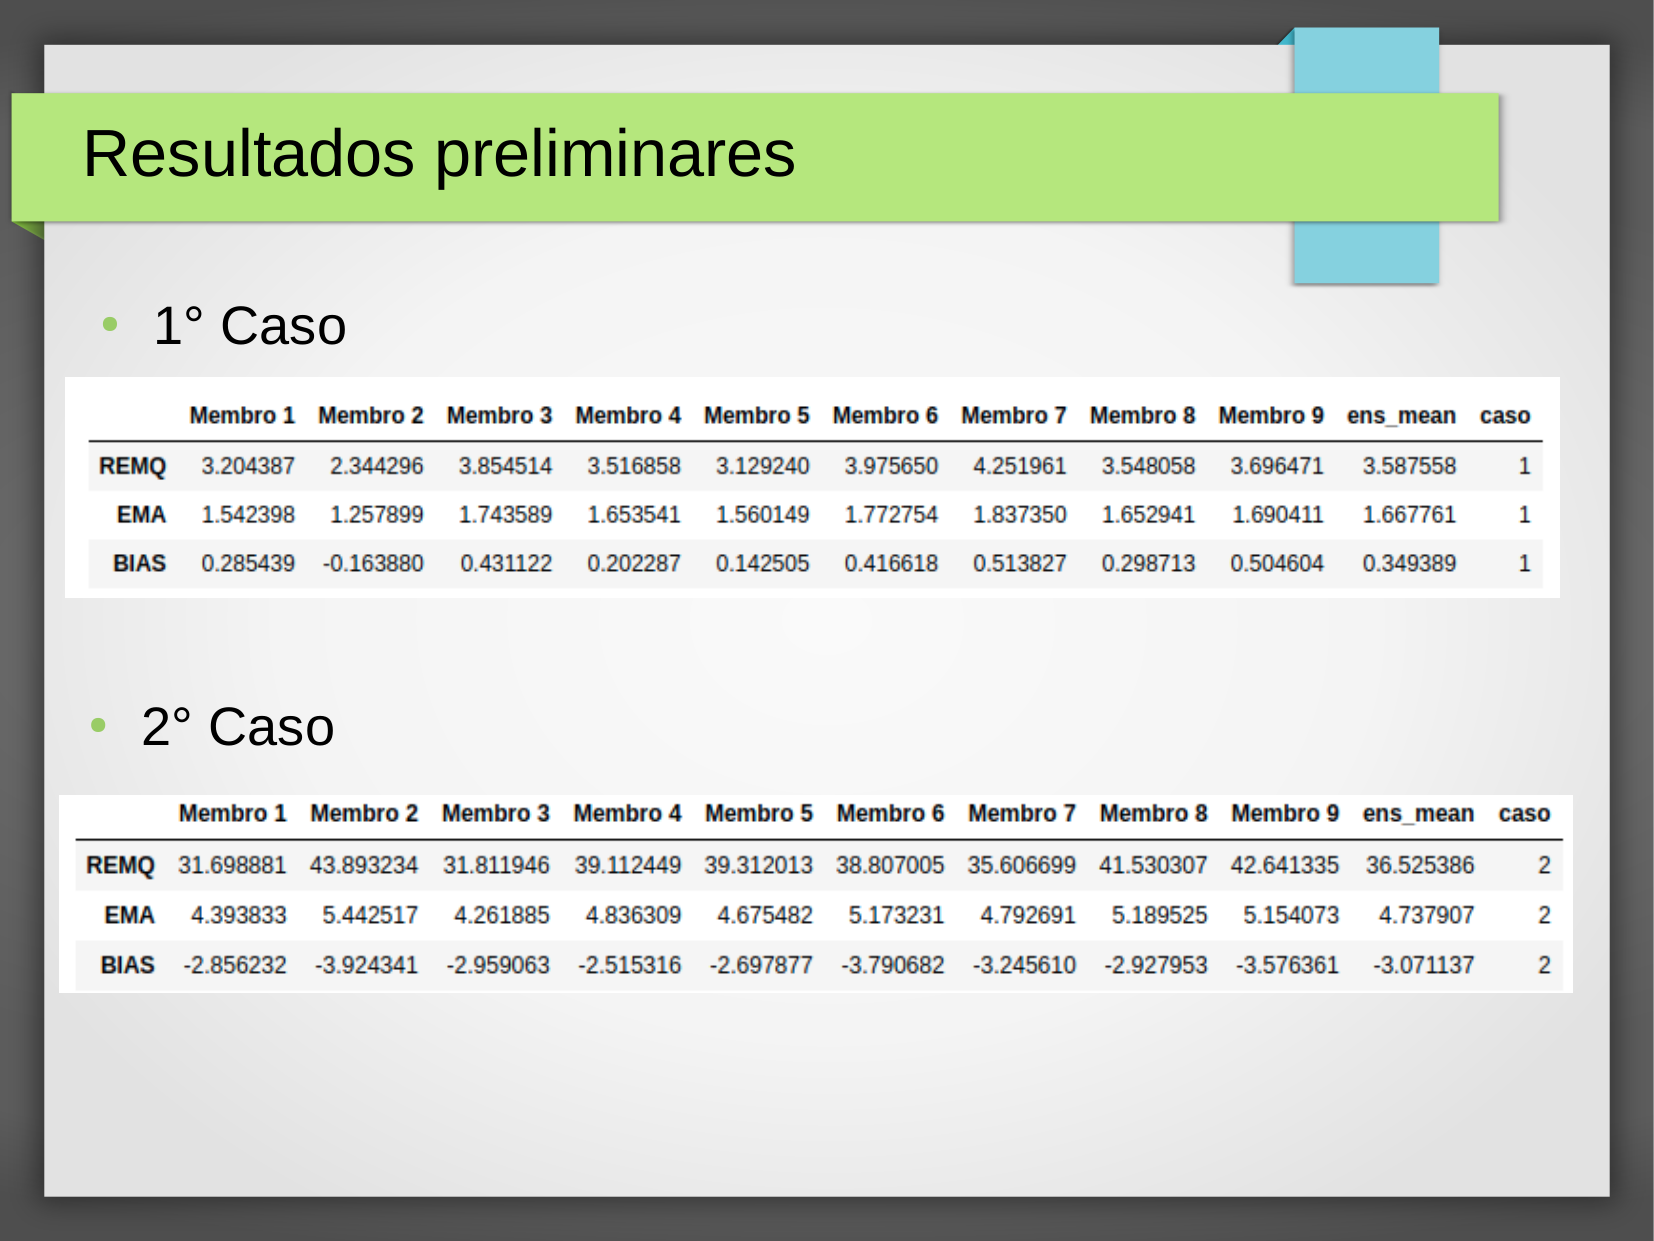

# Resultados preliminares
1° Caso
2° Caso